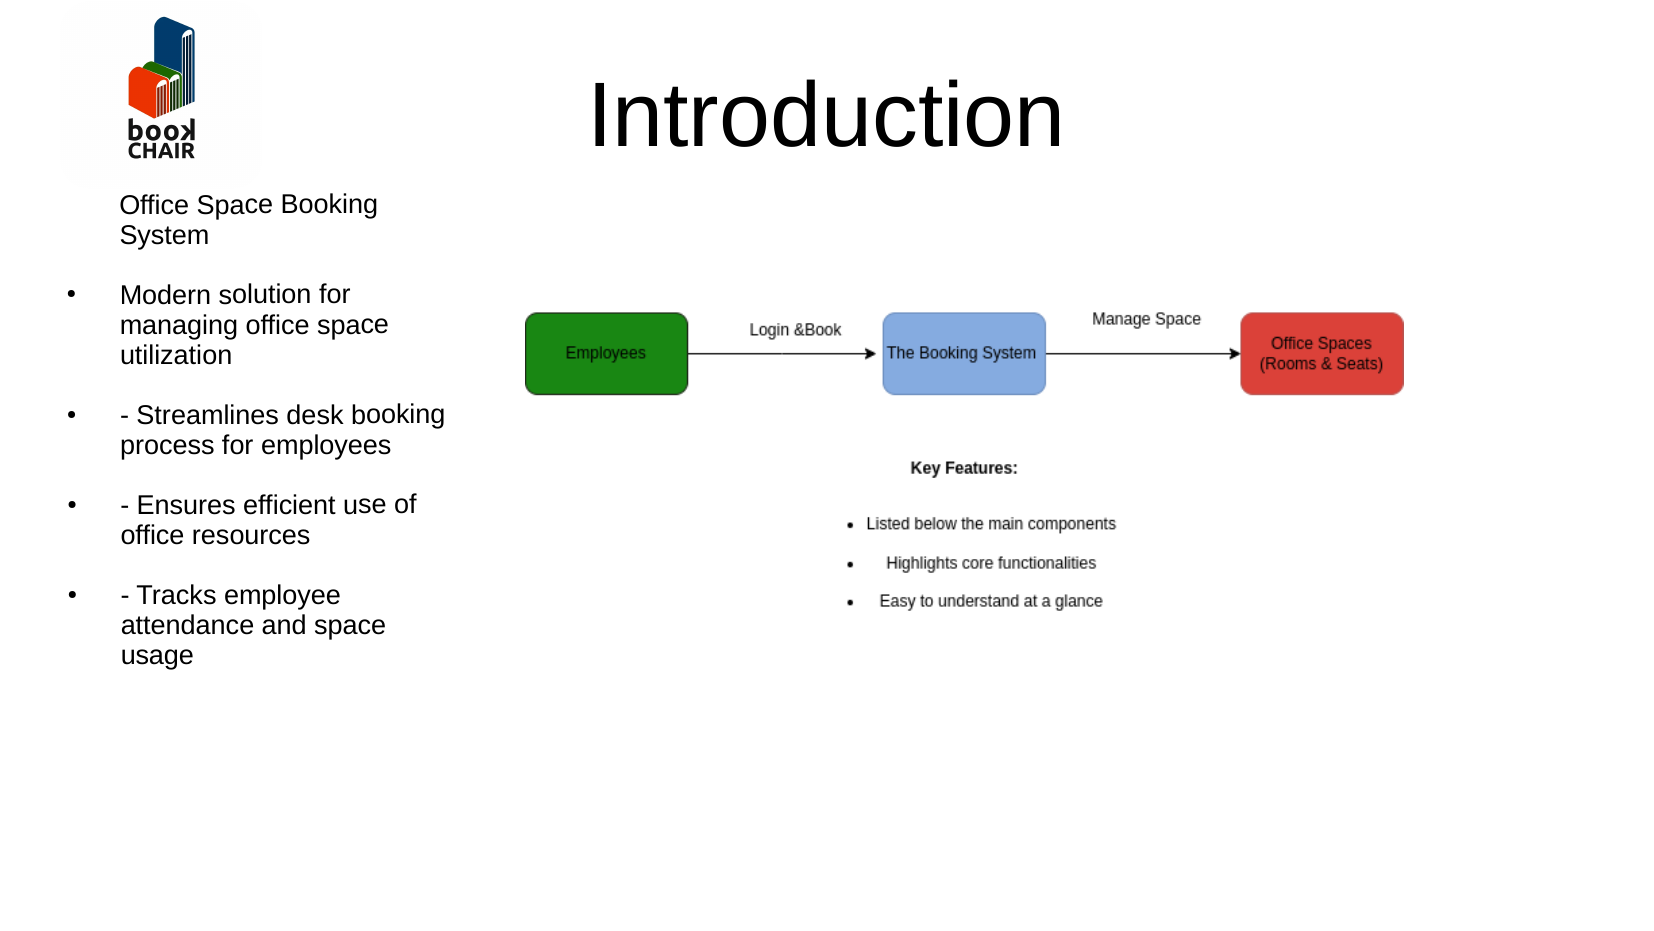

# Introduction
Office Space Booking System
Modern solution for managing office space utilization
- Streamlines desk booking process for employees
- Ensures efficient use of office resources
- Tracks employee attendance and space usage